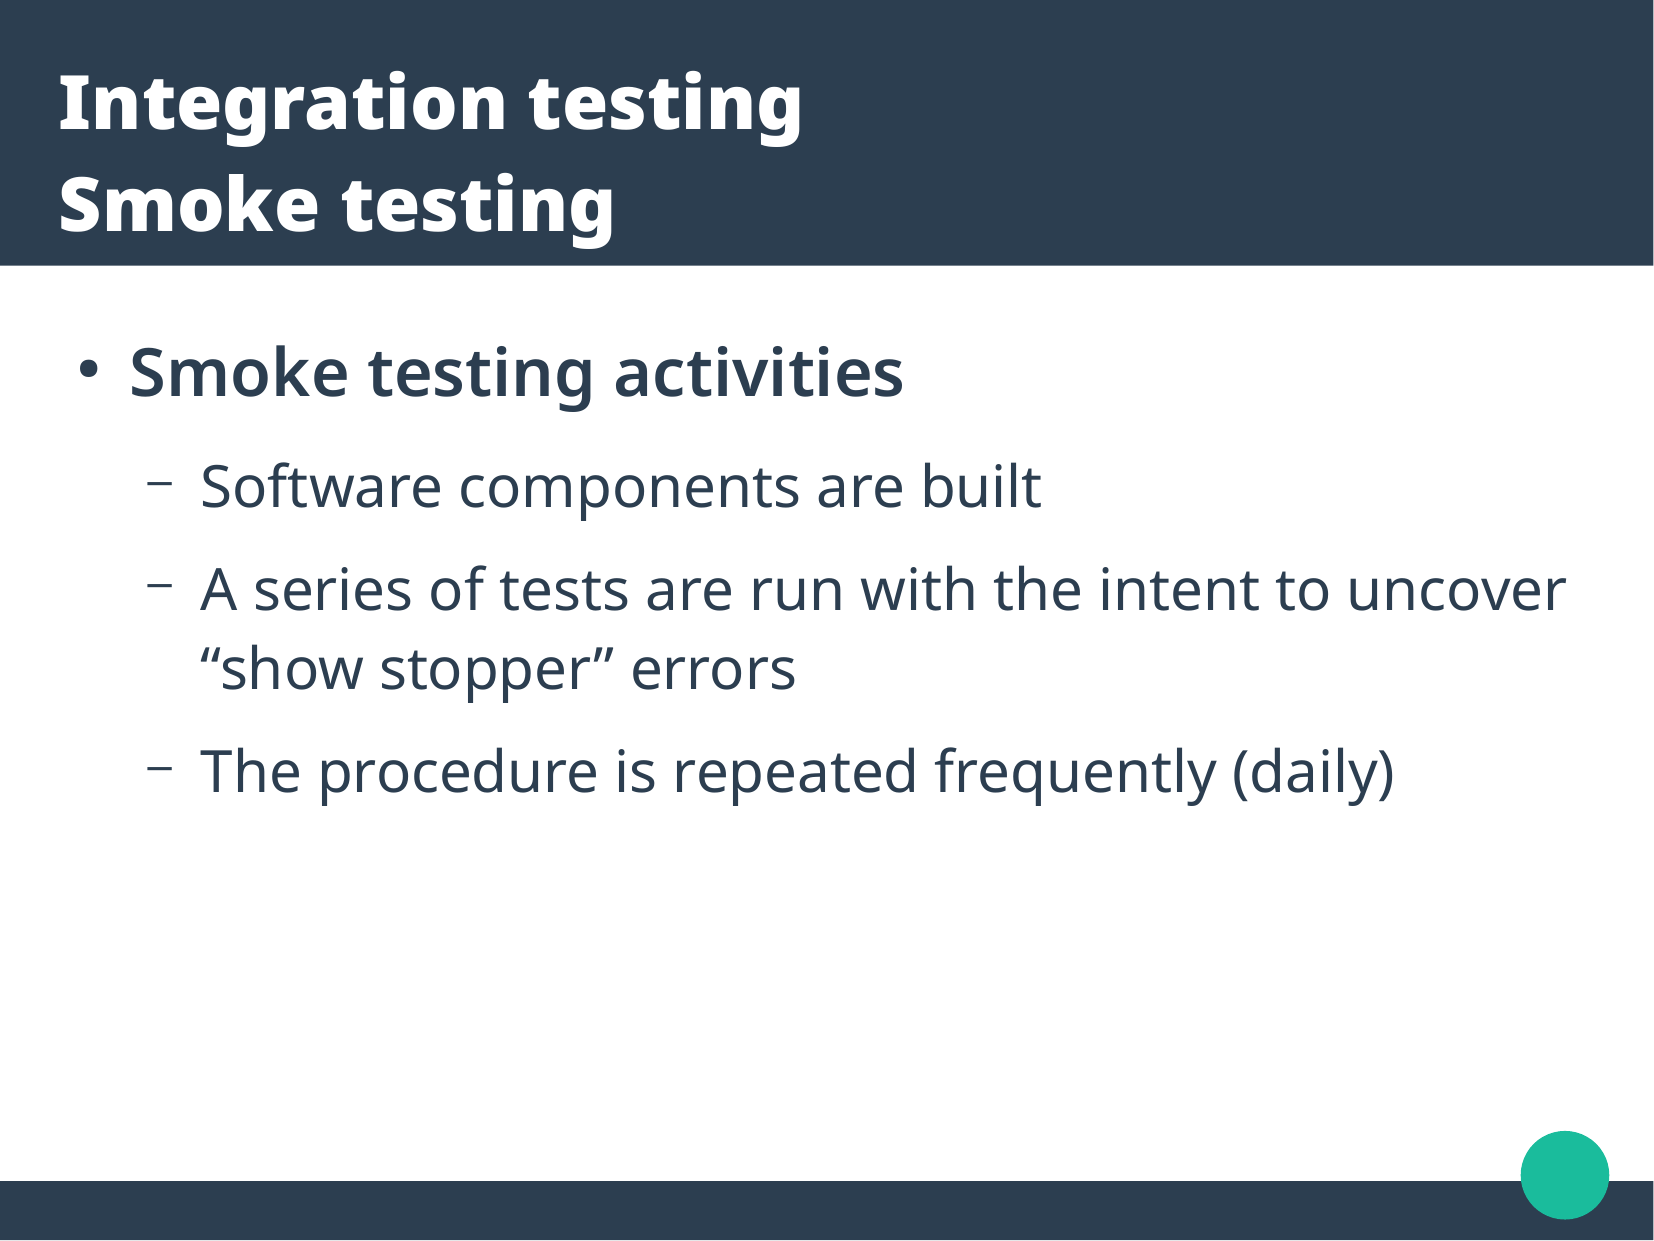

# Integration testing Smoke testing
Smoke testing activities
Software components are built
A series of tests are run with the intent to uncover “show stopper” errors
The procedure is repeated frequently (daily)